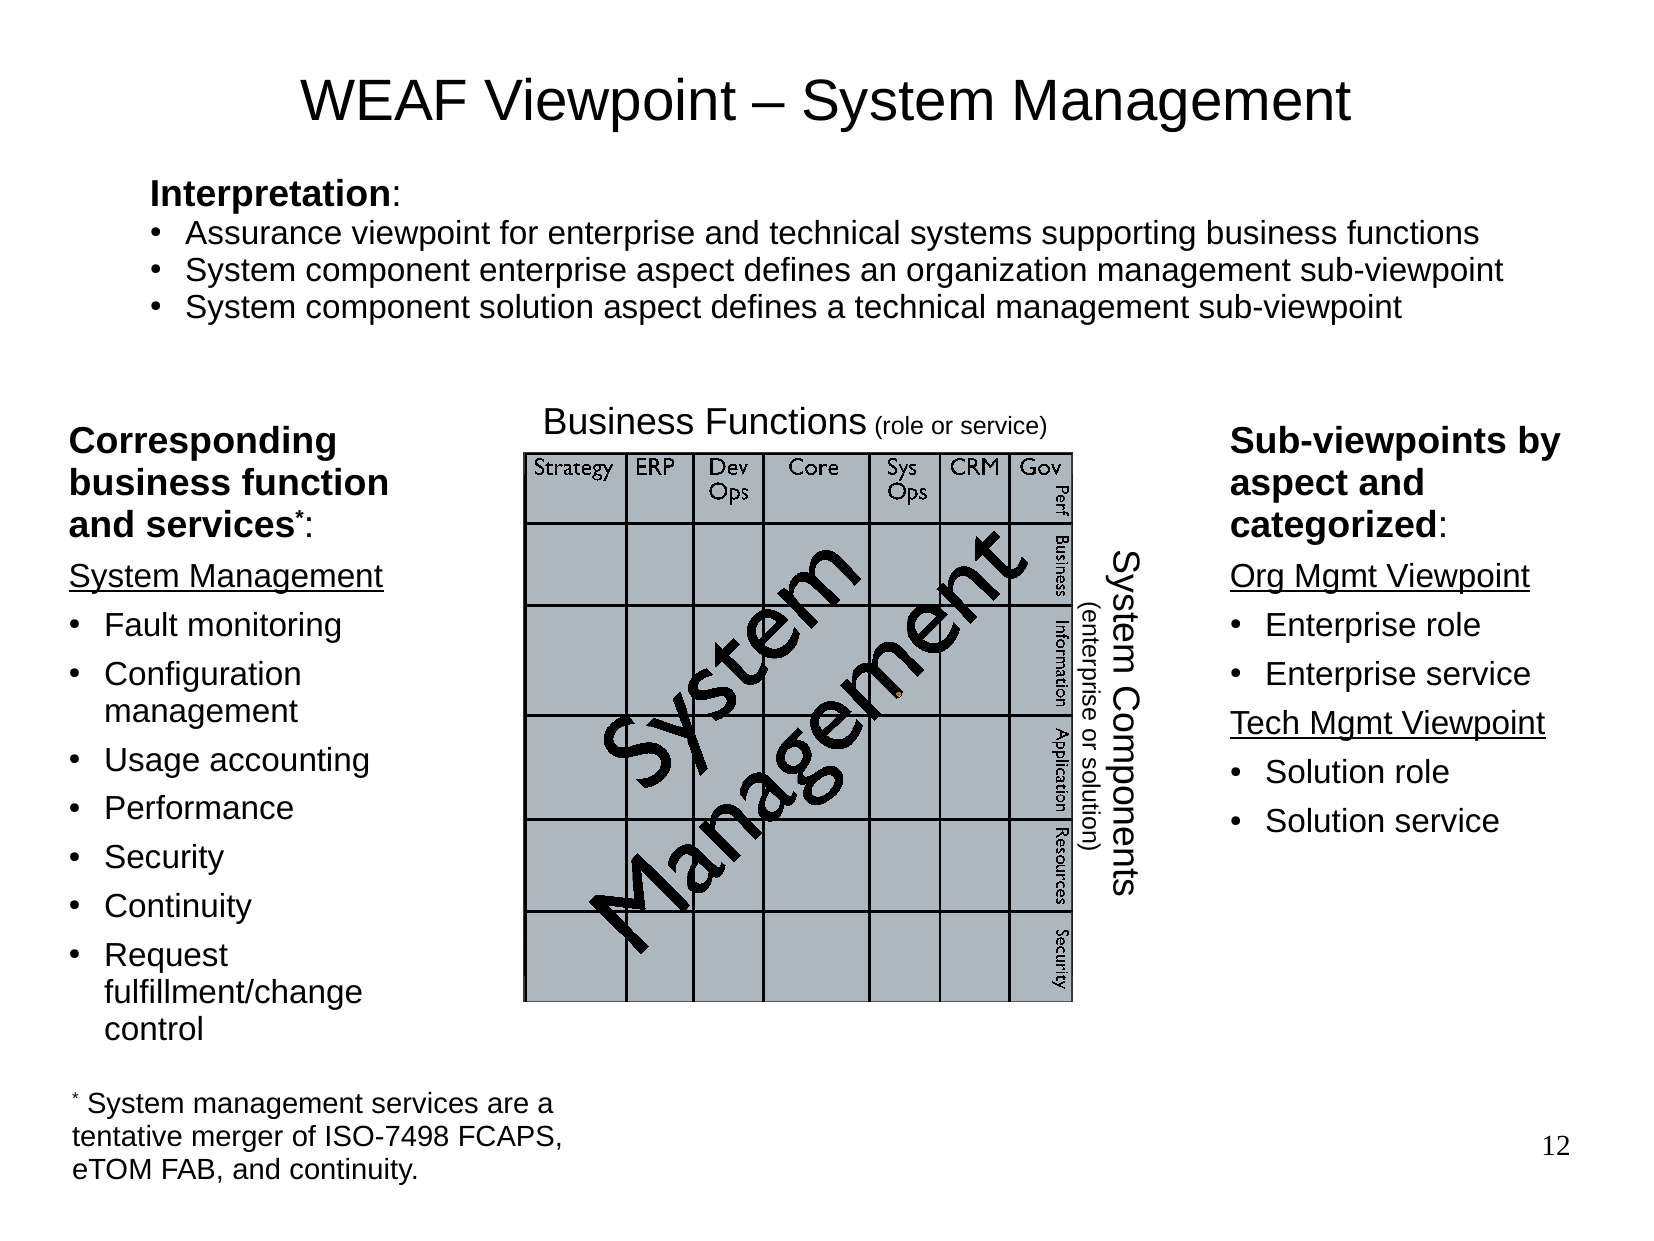

# WEAF Viewpoint – System Management
Interpretation:
Assurance viewpoint for enterprise and technical systems supporting business functions
System component enterprise aspect defines an organization management sub-viewpoint
System component solution aspect defines a technical management sub-viewpoint
Business Functions (role or service)
System Components
(enterprise or solution)
Corresponding business function and services*:
System Management
Fault monitoring
Configuration management
Usage accounting
Performance
Security
Continuity
Request fulfillment/change control
Sub-viewpoints by aspect and categorized:
Org Mgmt Viewpoint
Enterprise role
Enterprise service
Tech Mgmt Viewpoint
Solution role
Solution service
* System management services are a tentative merger of ISO-7498 FCAPS, eTOM FAB, and continuity.
12